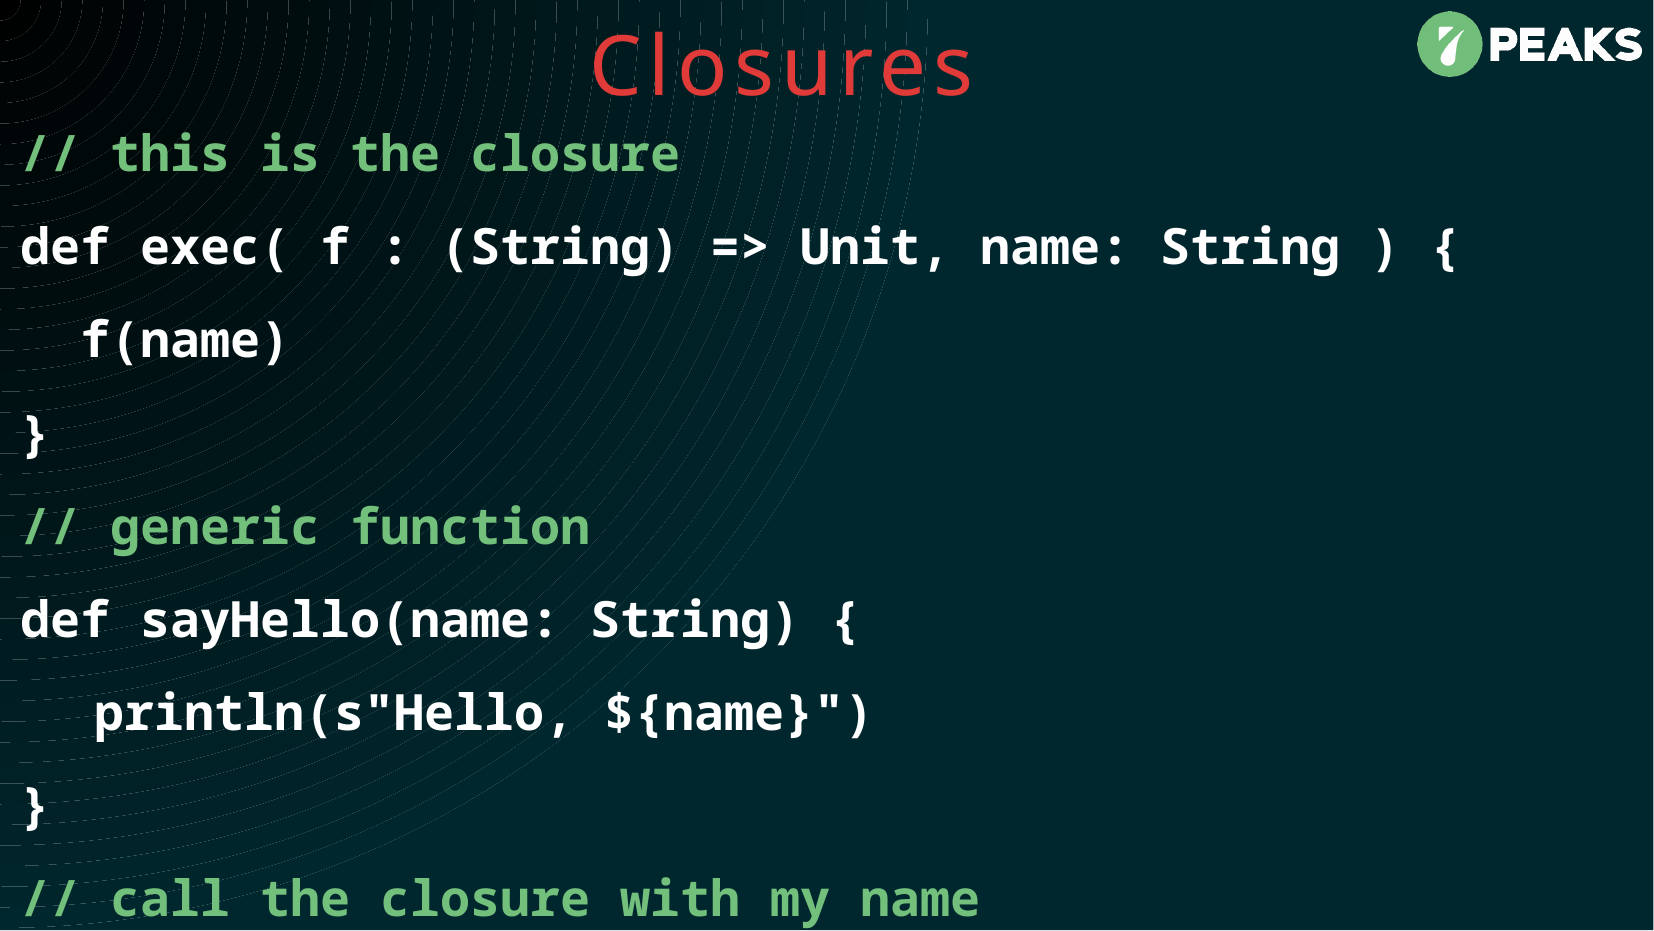

Closures
// this is the closure
def exec( f : (String) => Unit, name: String ) {
 f(name)
}
// generic function
def sayHello(name: String) {
	println(s"Hello, ${name}")
}
// call the closure with my name
exec(sayHello, “Giorgio”)